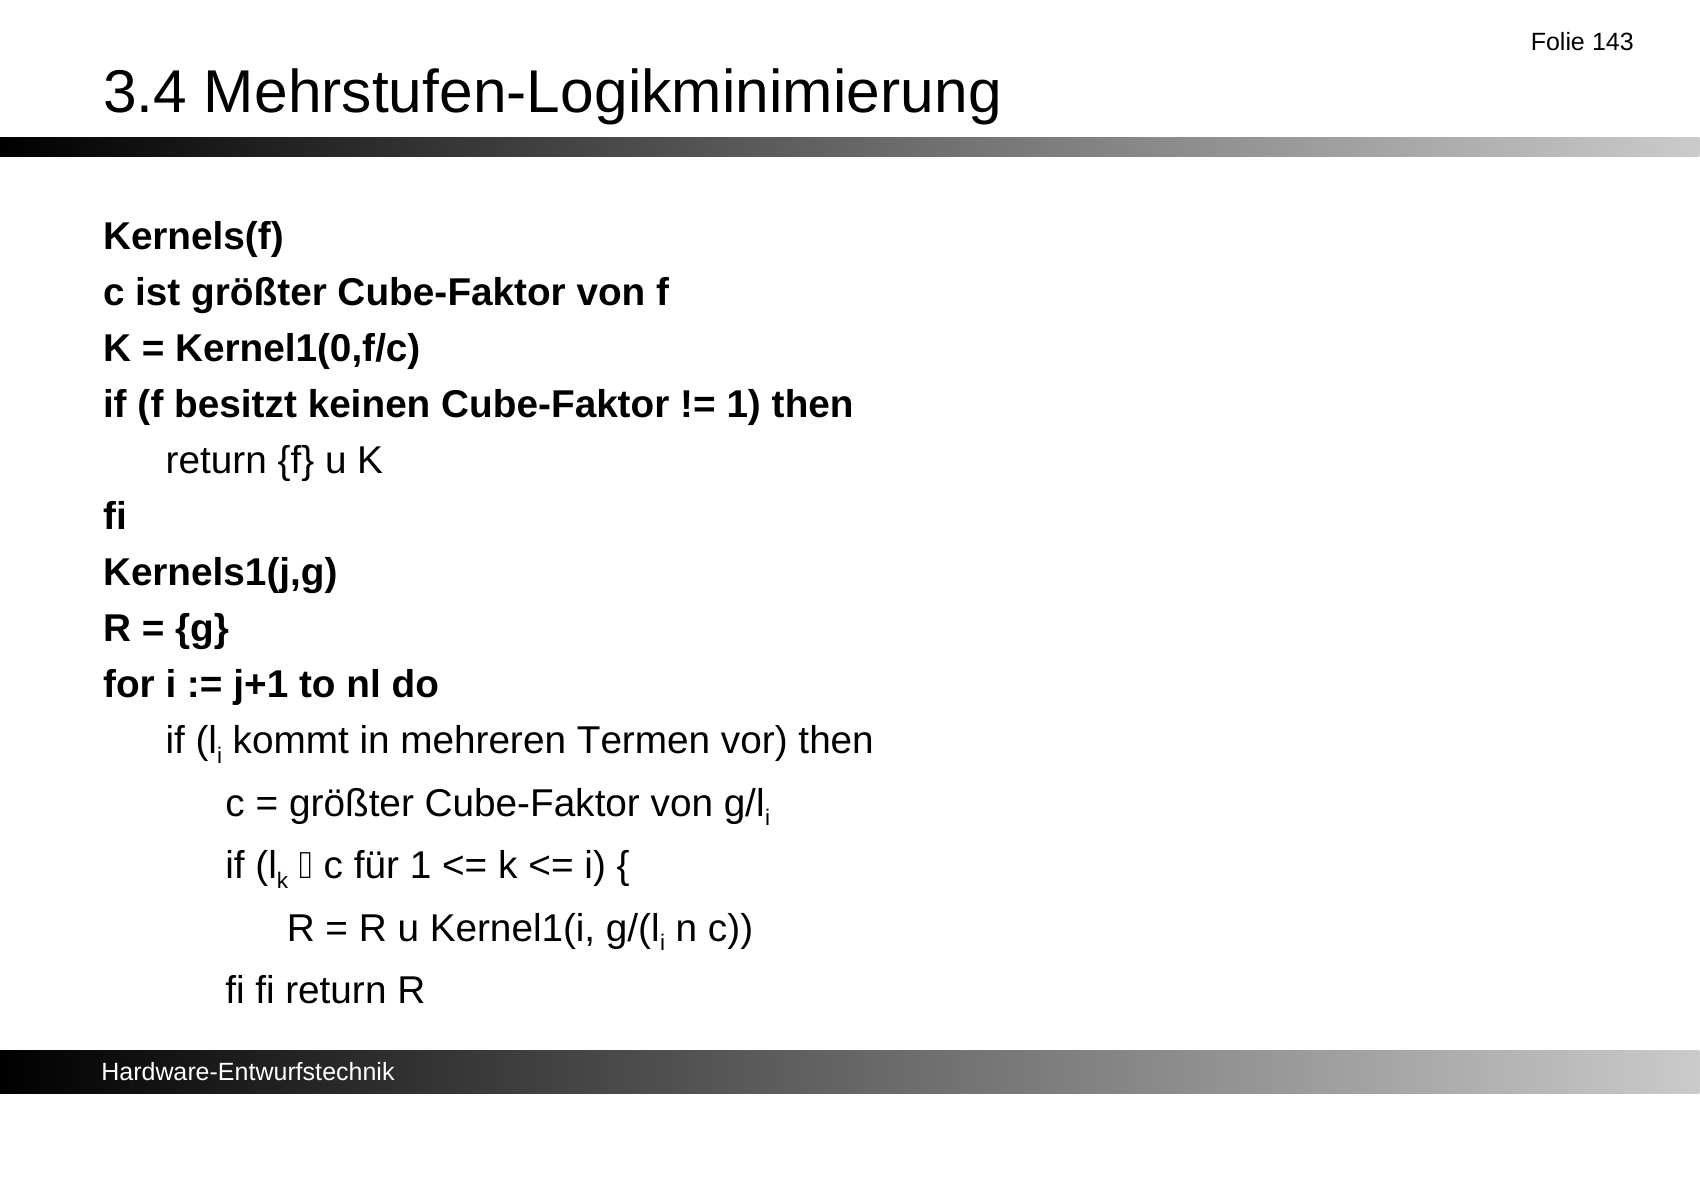

# 3.4 Mehrstufen-Logikminimierung
Kernels(f)
c ist größter Cube-Faktor von f
K = Kernel1(0,f/c)
if (f besitzt keinen Cube-Faktor != 1) then
return {f} u K
fi
Kernels1(j,g)
R = {g}
for i := j+1 to nl do
if (li kommt in mehreren Termen vor) then
c = größter Cube-Faktor von g/li
if (lk  c für 1 <= k <= i) {
R = R u Kernel1(i, g/(li n c))
fi fi return R